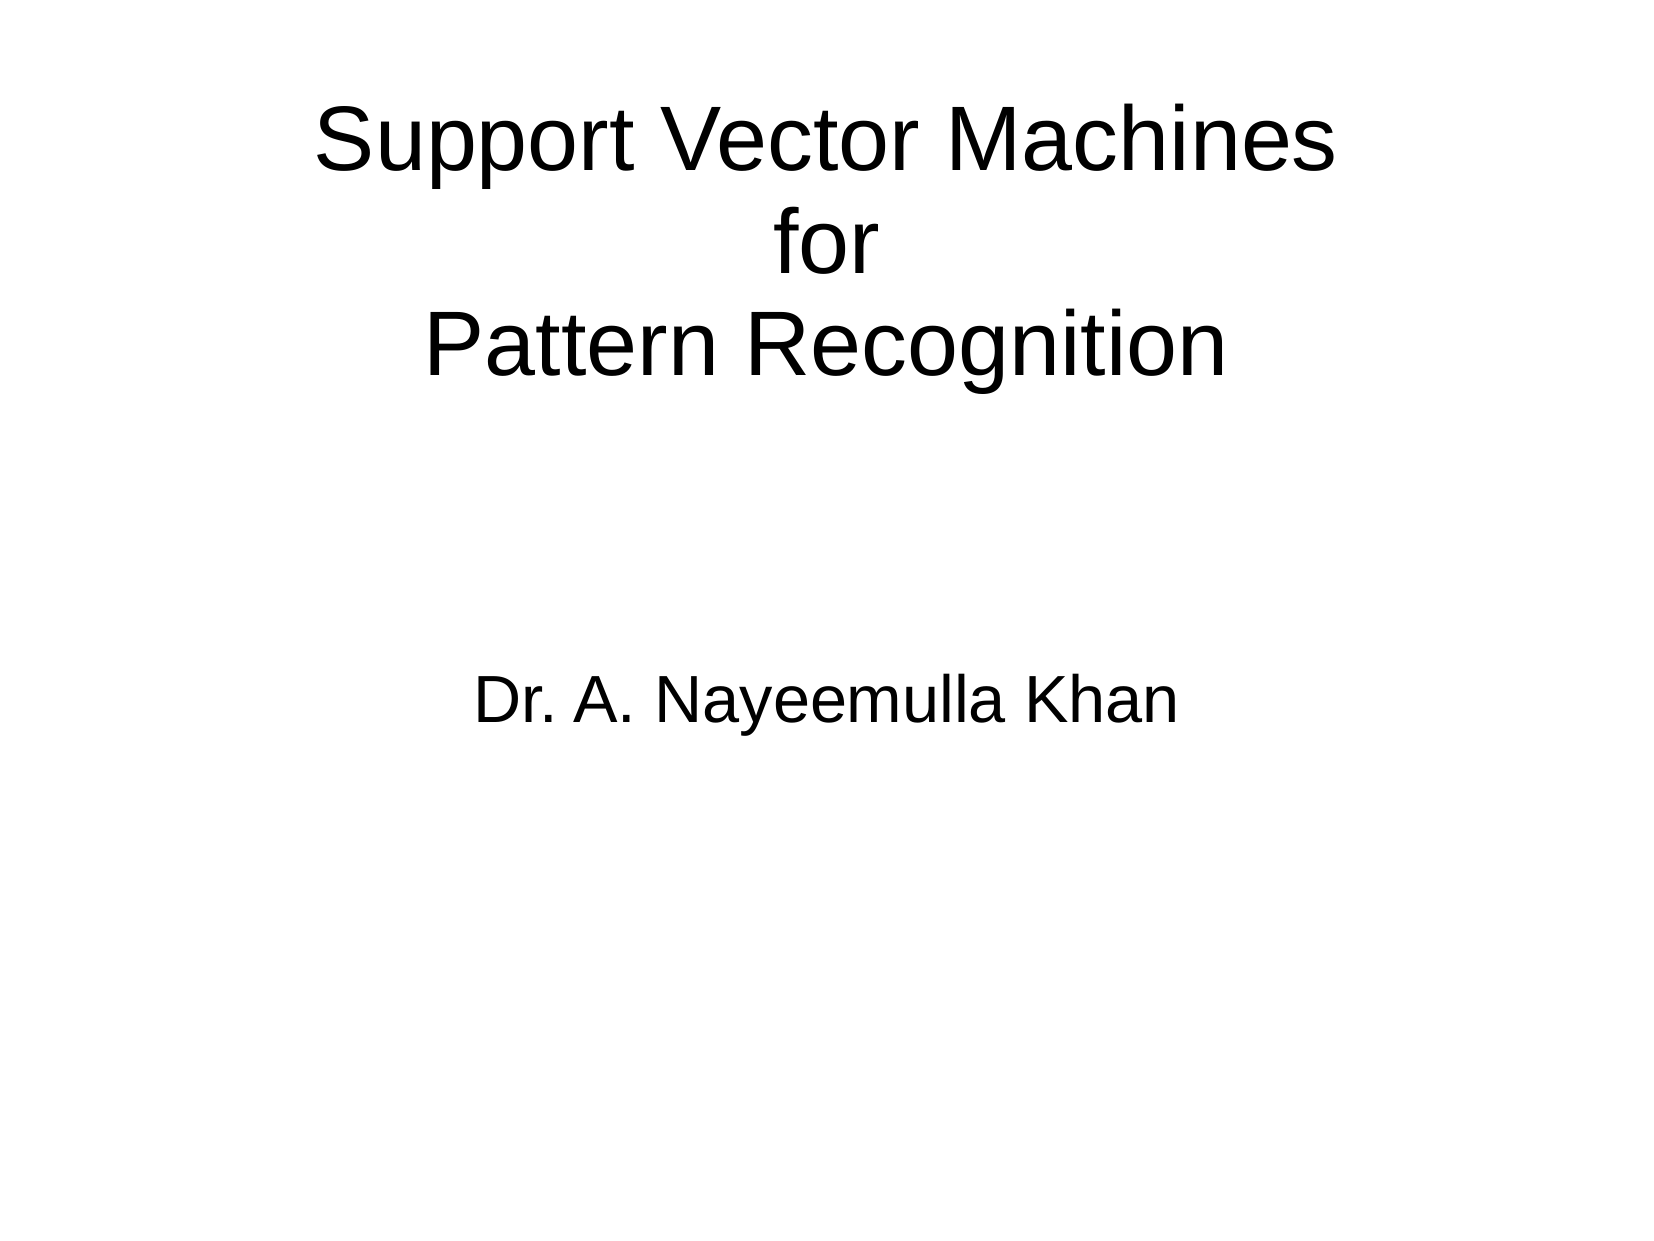

# Support Vector Machines for Pattern Recognition
Dr. A. Nayeemulla Khan